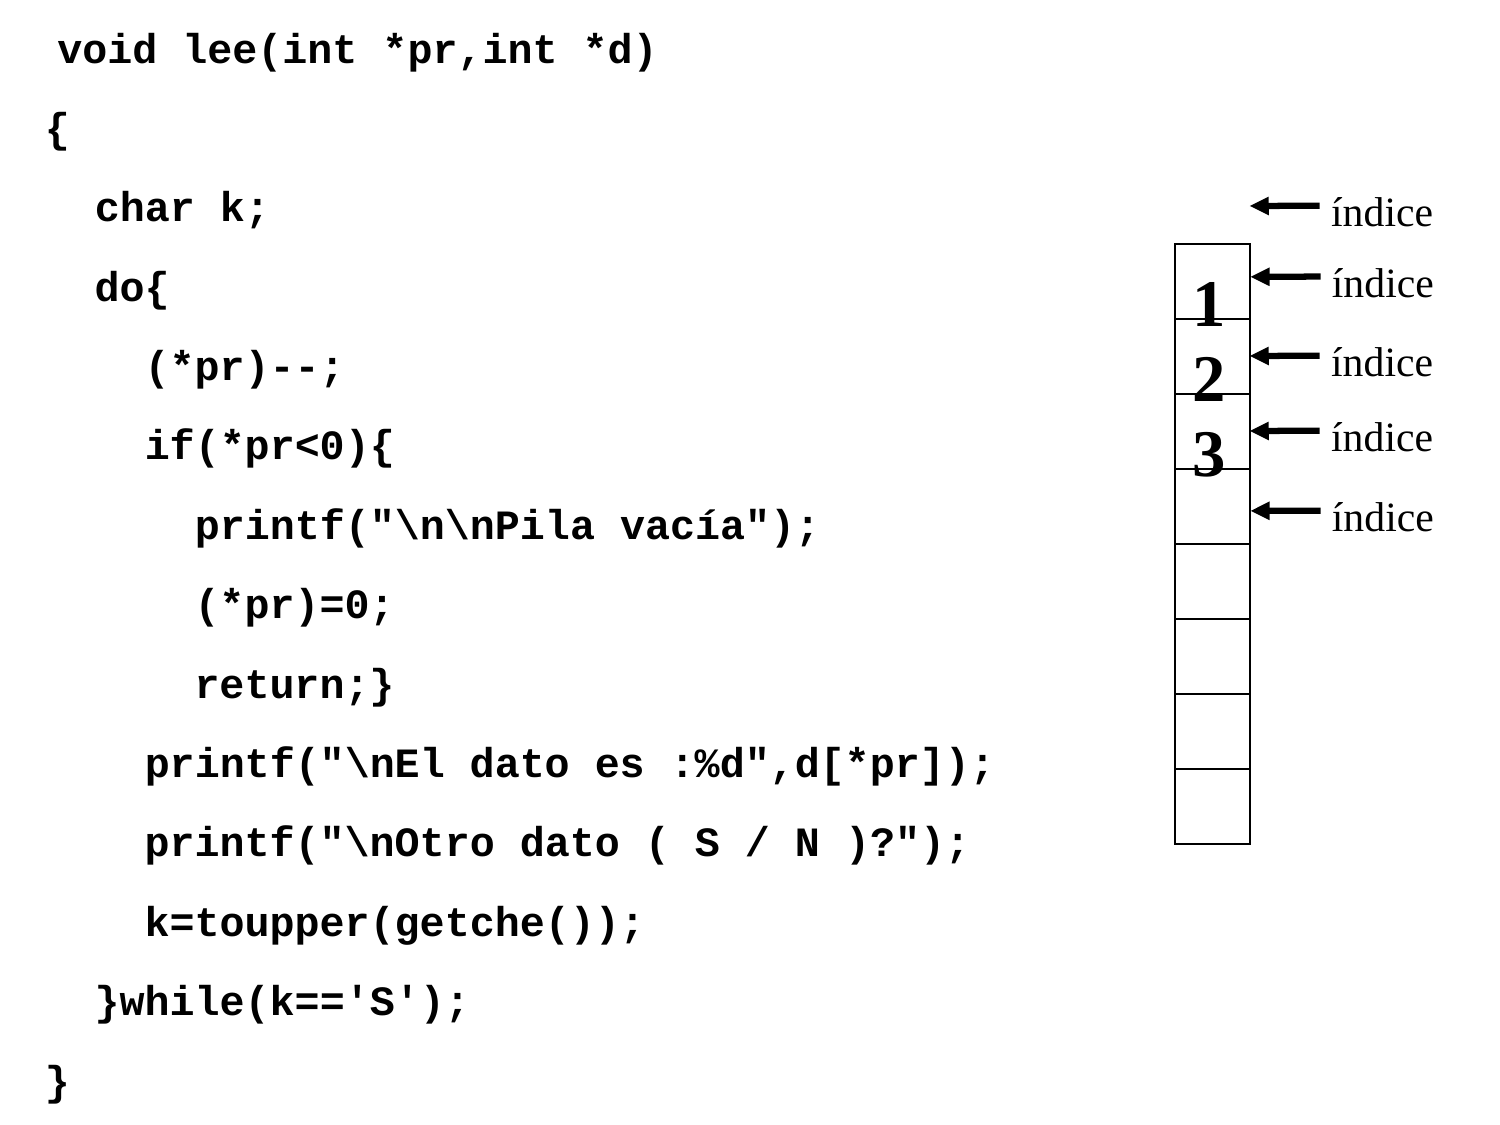

void lee(int *pr,int *d)
{
 char k;
índice
 do{
índice
1
 (*pr)--;
índice
2
índice
3
 if(*pr<0){
índice
 printf("\n\nPila vacía");
 (*pr)=0;
 return;}
 printf("\nEl dato es :%d",d[*pr]);
 printf("\nOtro dato ( S / N )?");
 k=toupper(getche());
 }while(k=='S');
}